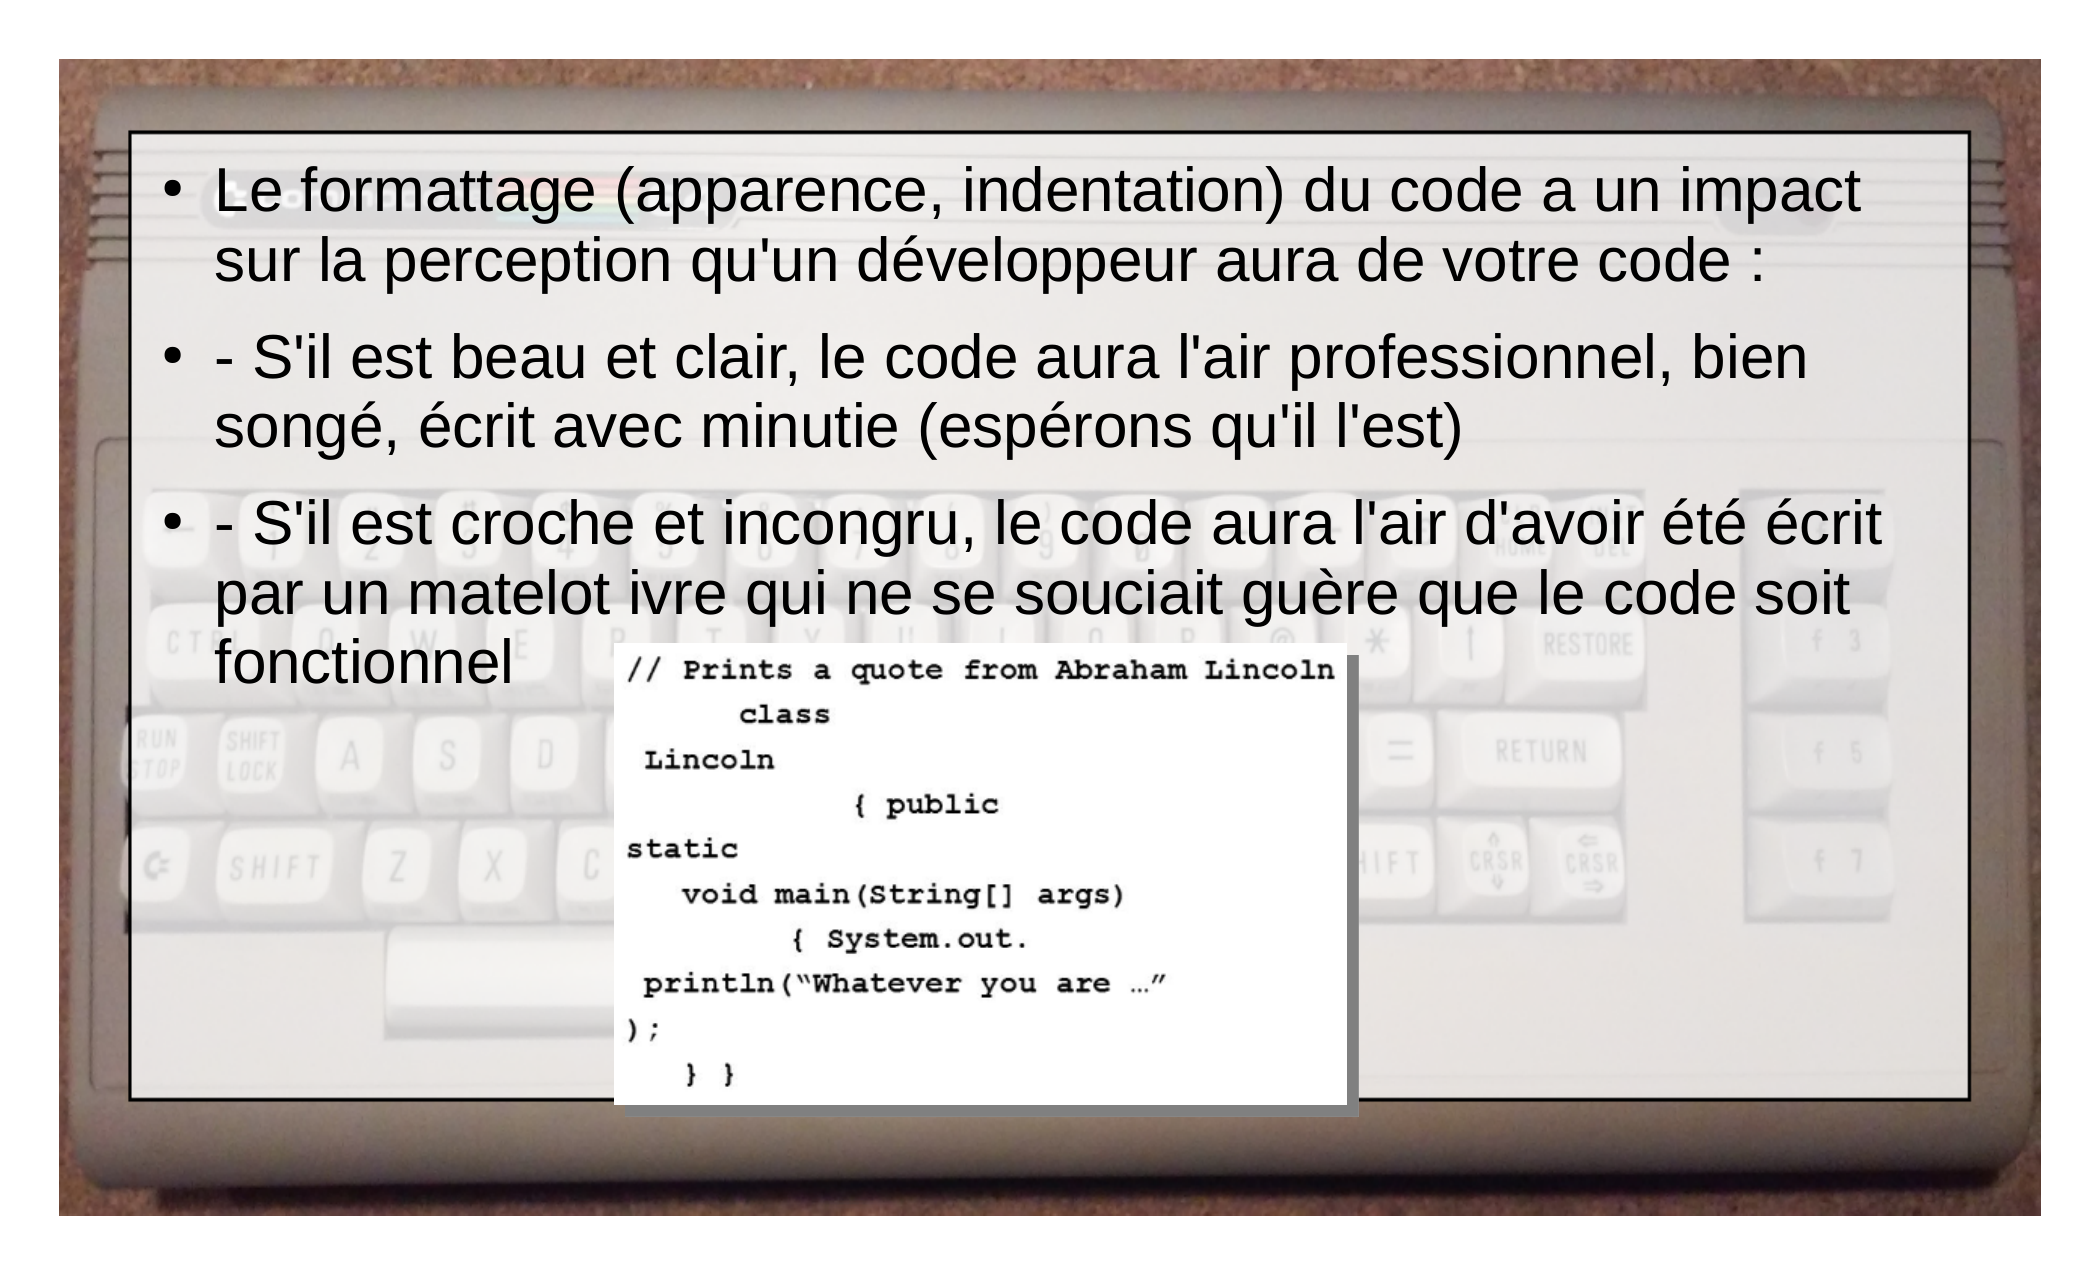

# Le formattage (apparence, indentation) du code a un impact sur la perception qu'un développeur aura de votre code :
- S'il est beau et clair, le code aura l'air professionnel, bien songé, écrit avec minutie (espérons qu'il l'est)
- S'il est croche et incongru, le code aura l'air d'avoir été écrit par un matelot ivre qui ne se souciait guère que le code soit fonctionnel